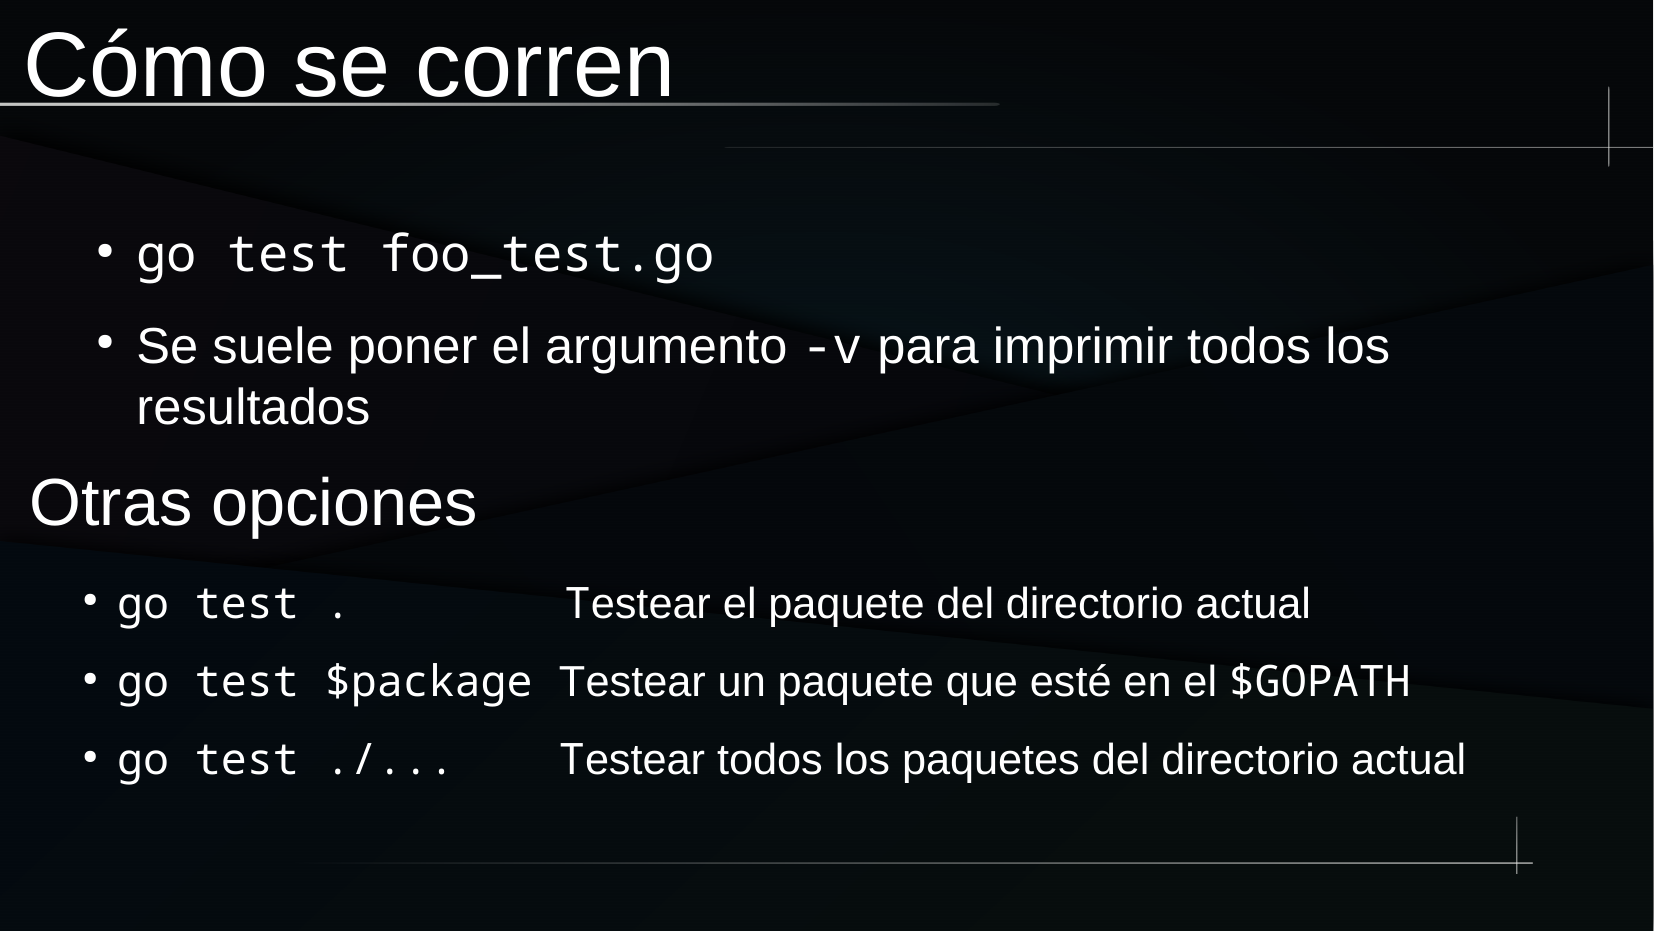

# Cómo se corren
go test foo_test.go
Se suele poner el argumento -v para imprimir todos los resultados
Otras opciones
go test .		 Testear el paquete del directorio actual
go test $package Testear un paquete que esté en el $GOPATH
go test ./... Testear todos los paquetes del directorio actual